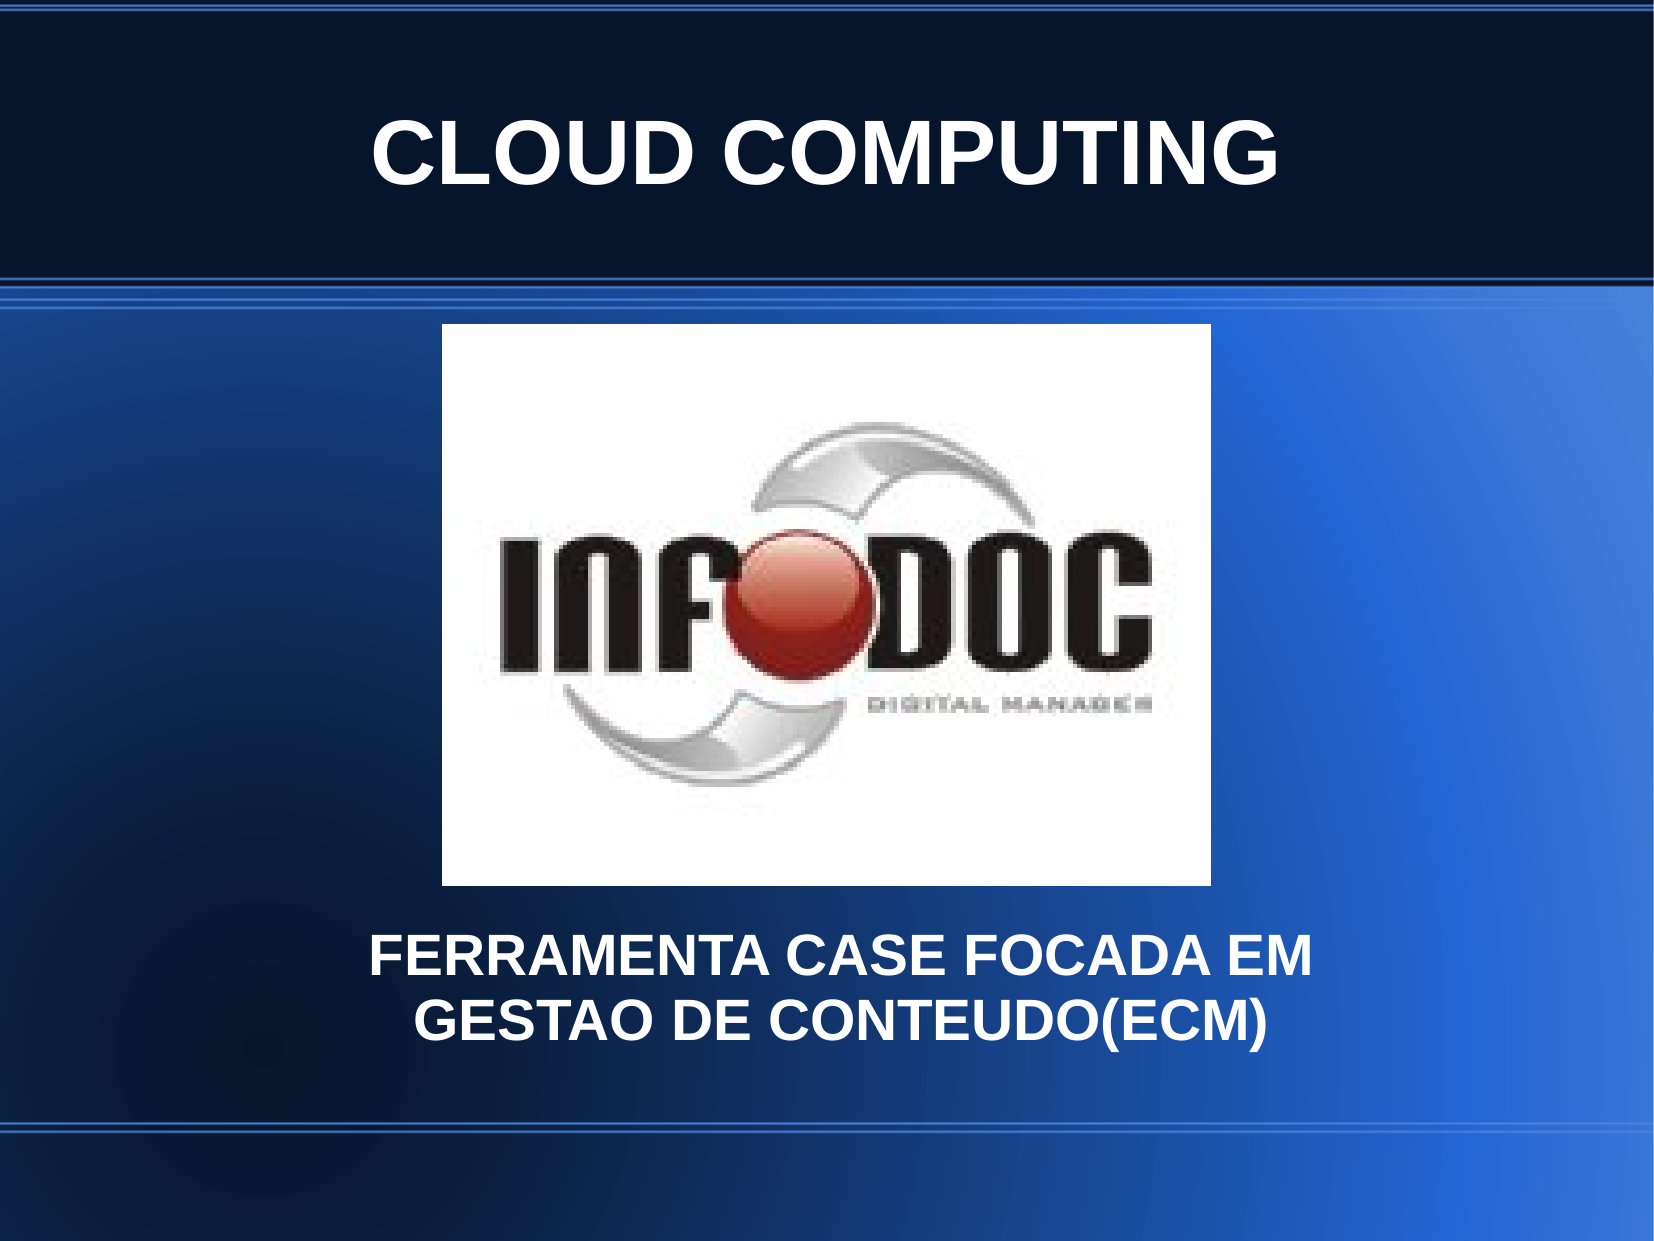

# CLOUD COMPUTING
FERRAMENTA CASE FOCADA EM GESTAO DE CONTEUDO(ECM)